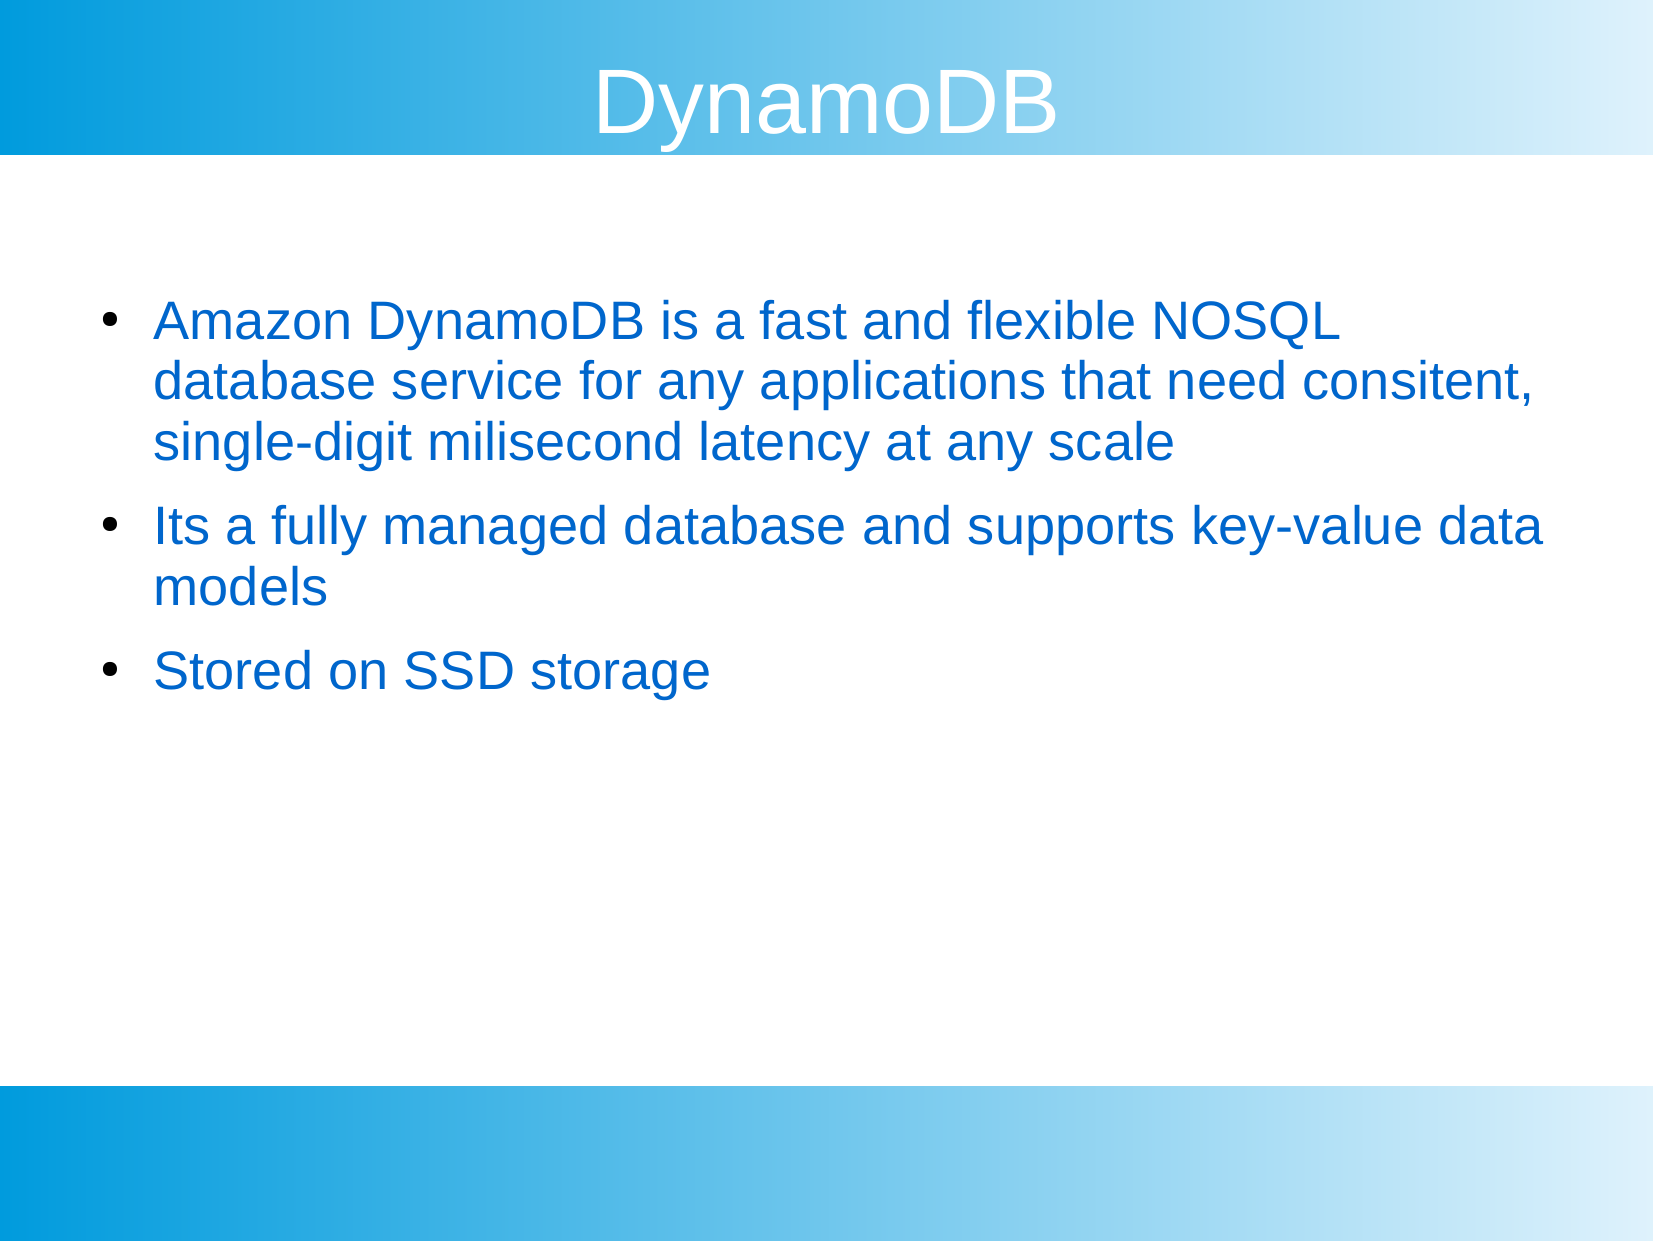

# DynamoDB
Amazon DynamoDB is a fast and flexible NOSQL database service for any applications that need consitent, single-digit milisecond latency at any scale
Its a fully managed database and supports key-value data models
Stored on SSD storage